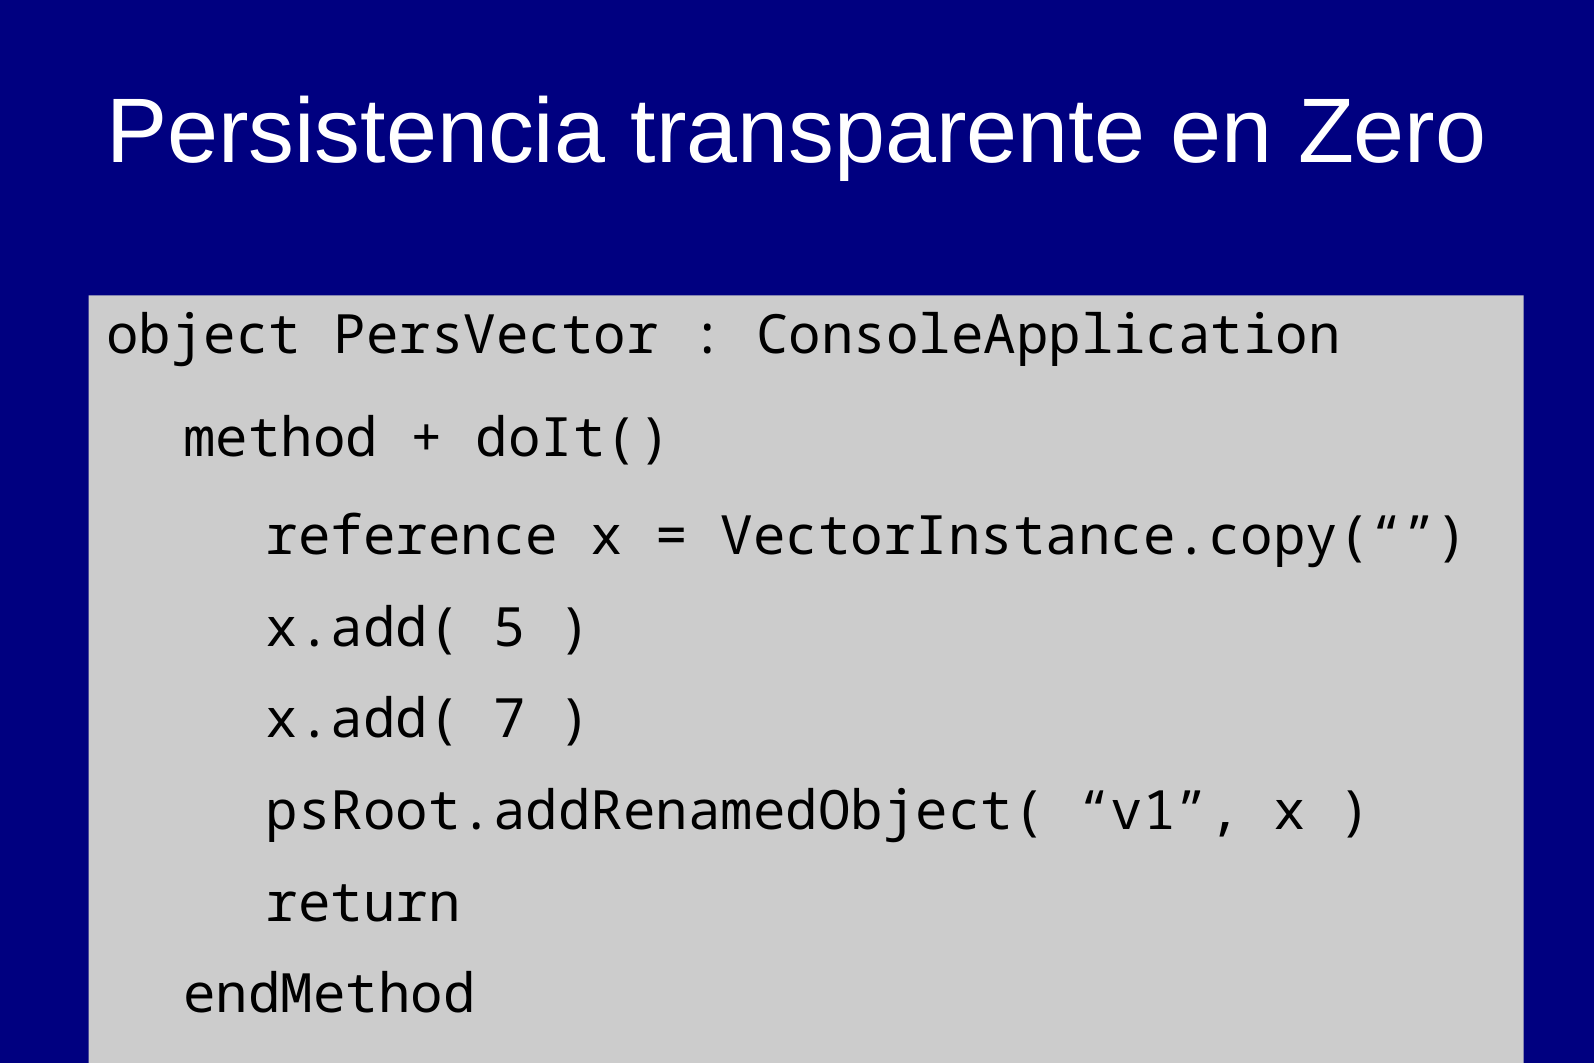

# Persistencia transparente en Zero
object PersVector : ConsoleApplication
method + doIt()
reference x = VectorInstance.copy(“”)
x.add( 5 )
x.add( 7 )
psRoot.addRenamedObject( “v1”, x )
return
endMethod
endObject